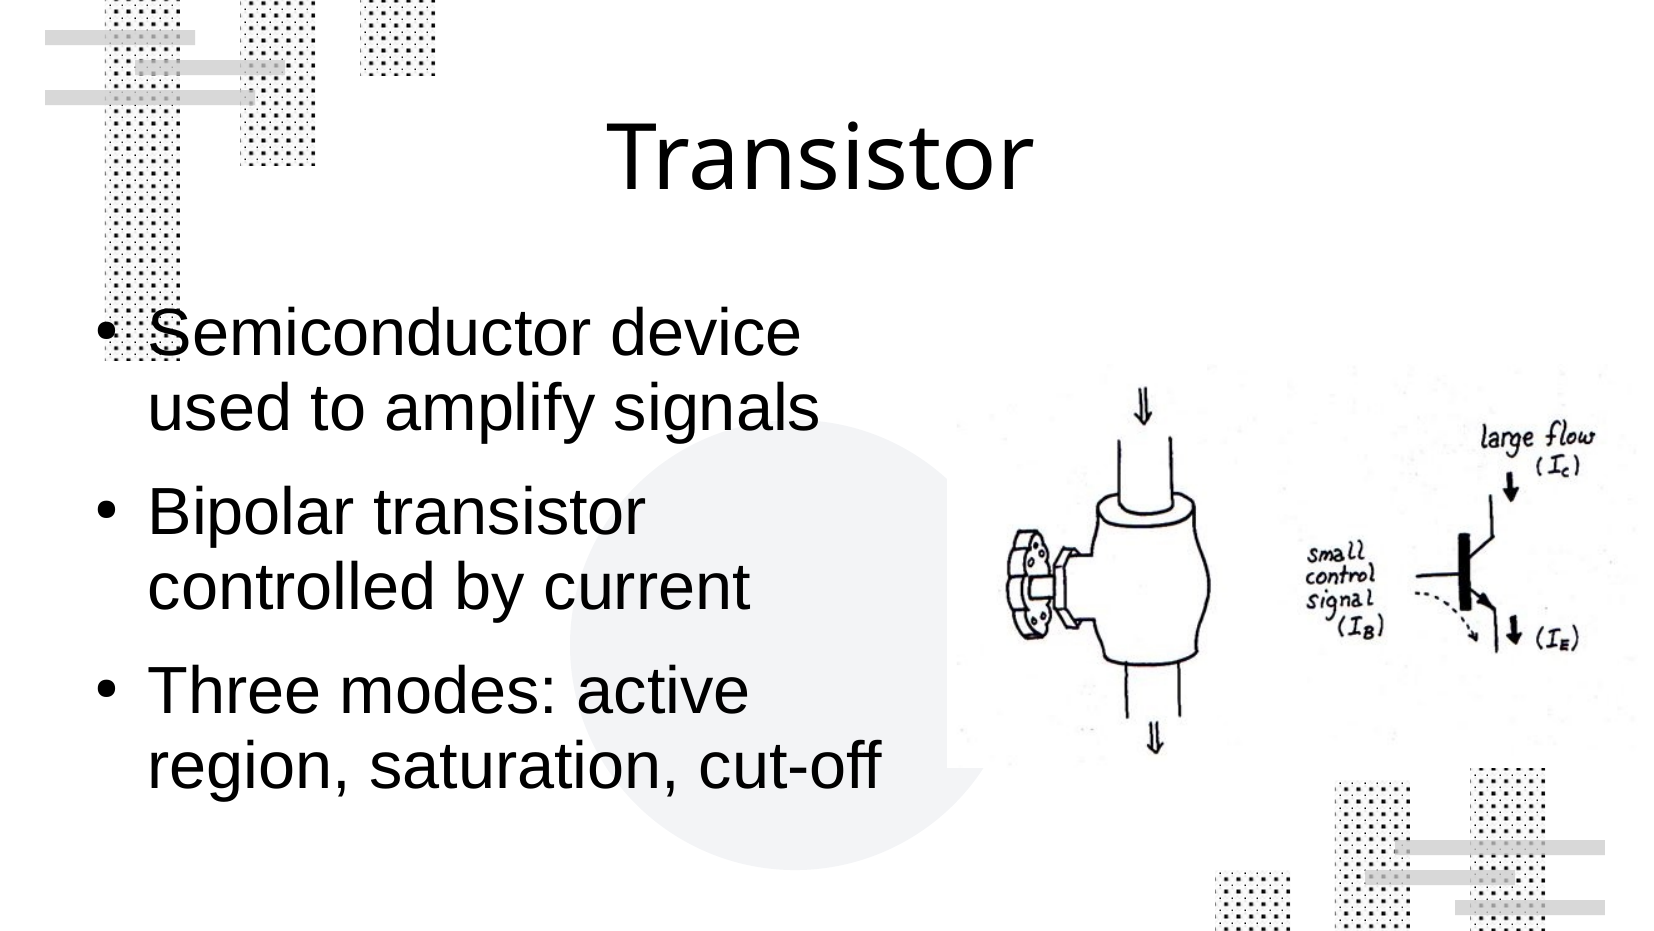

# Transistor
Semiconductor device used to amplify signals
Bipolar transistor controlled by current
Three modes: active region, saturation, cut-off